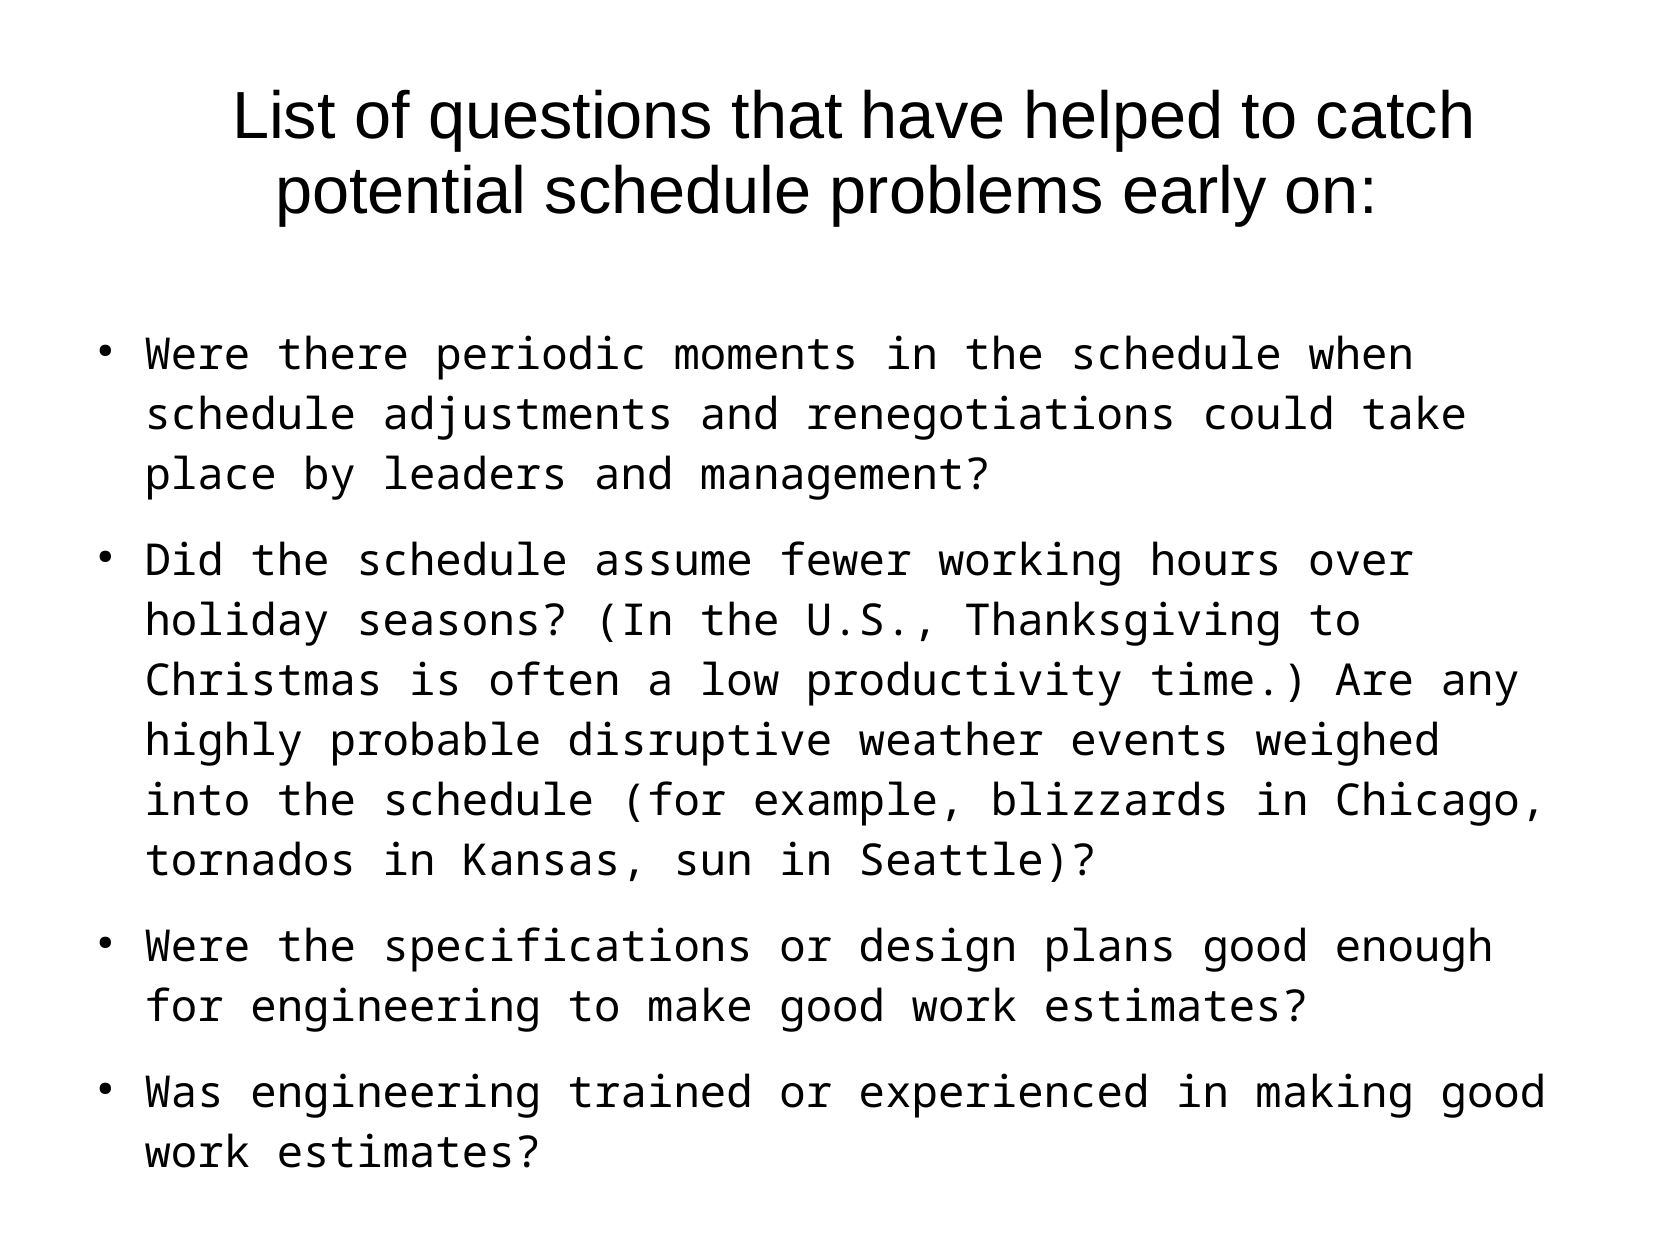

# List of questions that have helped to catch potential schedule problems early on:
Were there periodic moments in the schedule when schedule adjustments and renegotiations could take place by leaders and management?
Did the schedule assume fewer working hours over holiday seasons? (In the U.S., Thanksgiving to Christmas is often a low productivity time.) Are any highly probable disruptive weather events weighed into the schedule (for example, blizzards in Chicago, tornados in Kansas, sun in Seattle)?
Were the specifications or design plans good enough for engineering to make good work estimates?
Was engineering trained or experienced in making good work estimates?